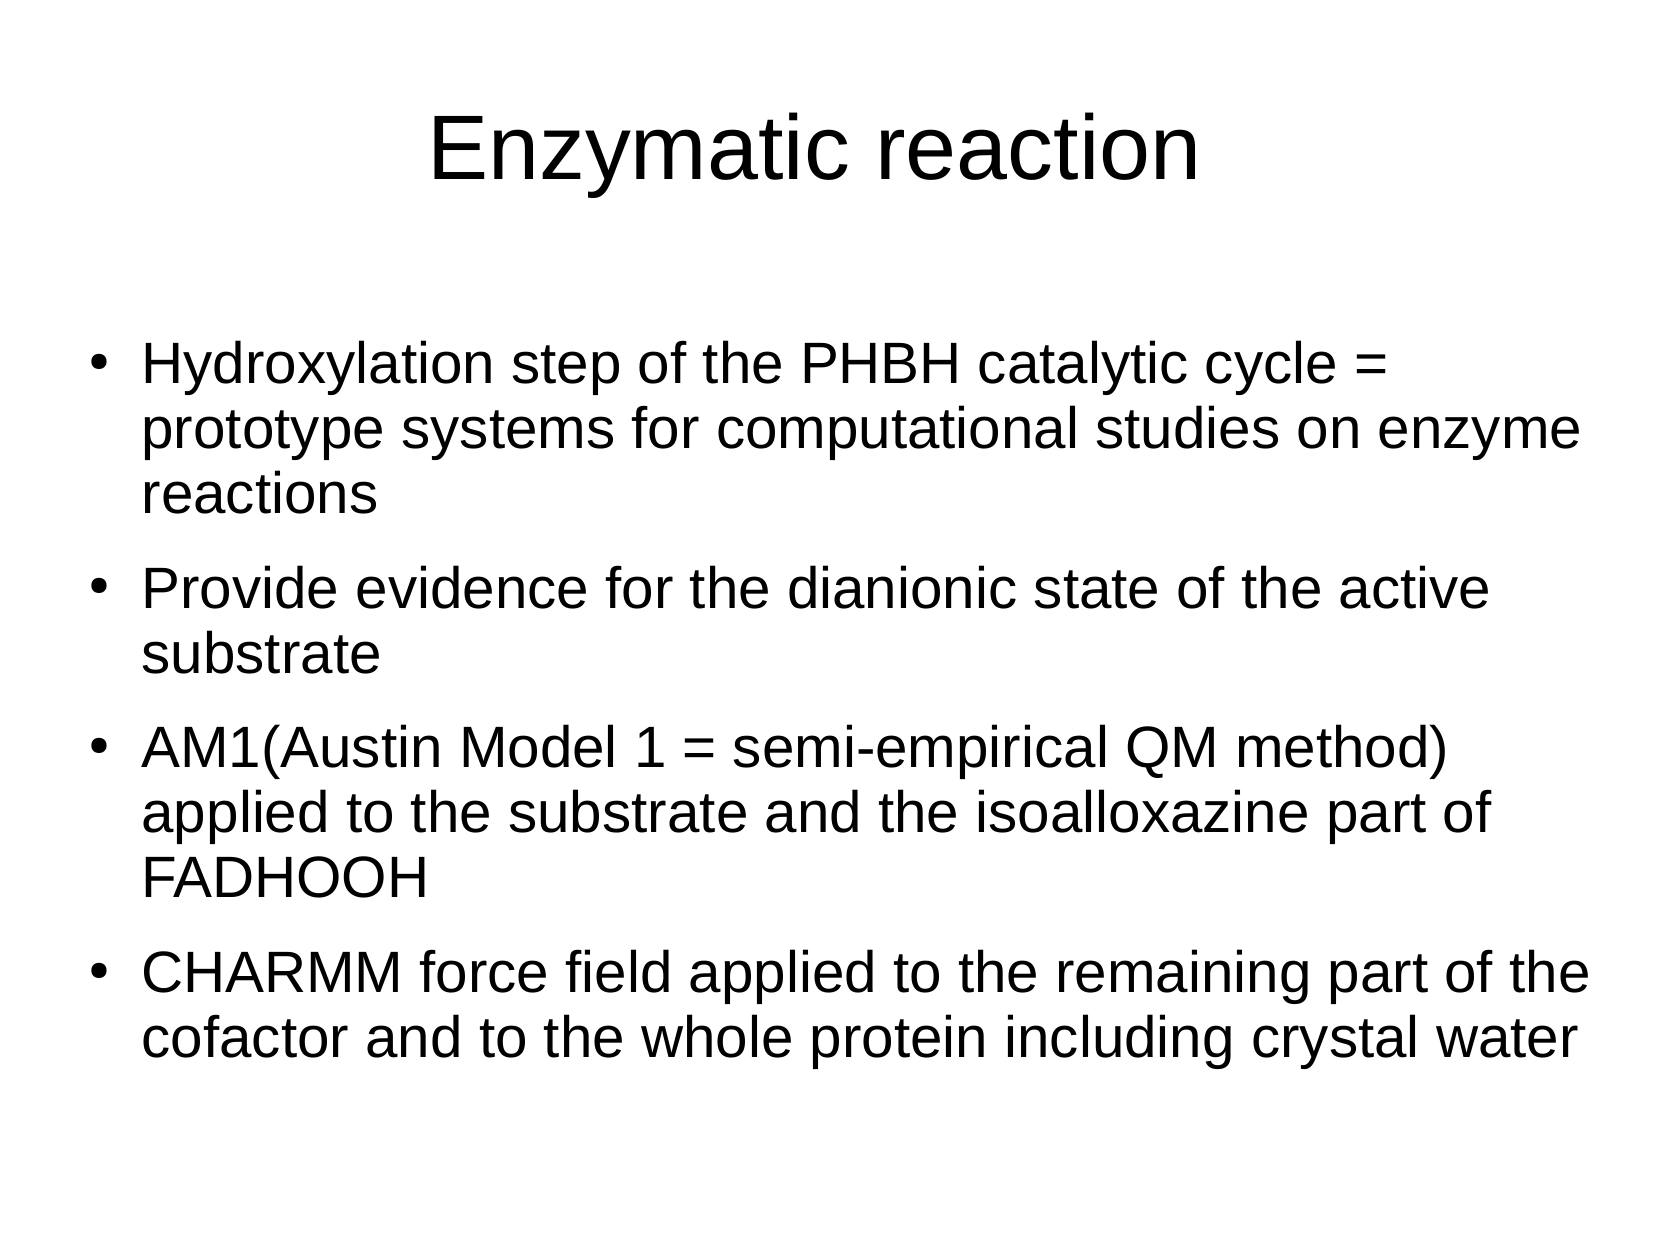

# Enzymatic reaction
Hydroxylation step of the PHBH catalytic cycle = prototype systems for computational studies on enzyme reactions
Provide evidence for the dianionic state of the active substrate
AM1(Austin Model 1 = semi-empirical QM method) applied to the substrate and the isoalloxazine part of FADHOOH
CHARMM force field applied to the remaining part of the cofactor and to the whole protein including crystal water